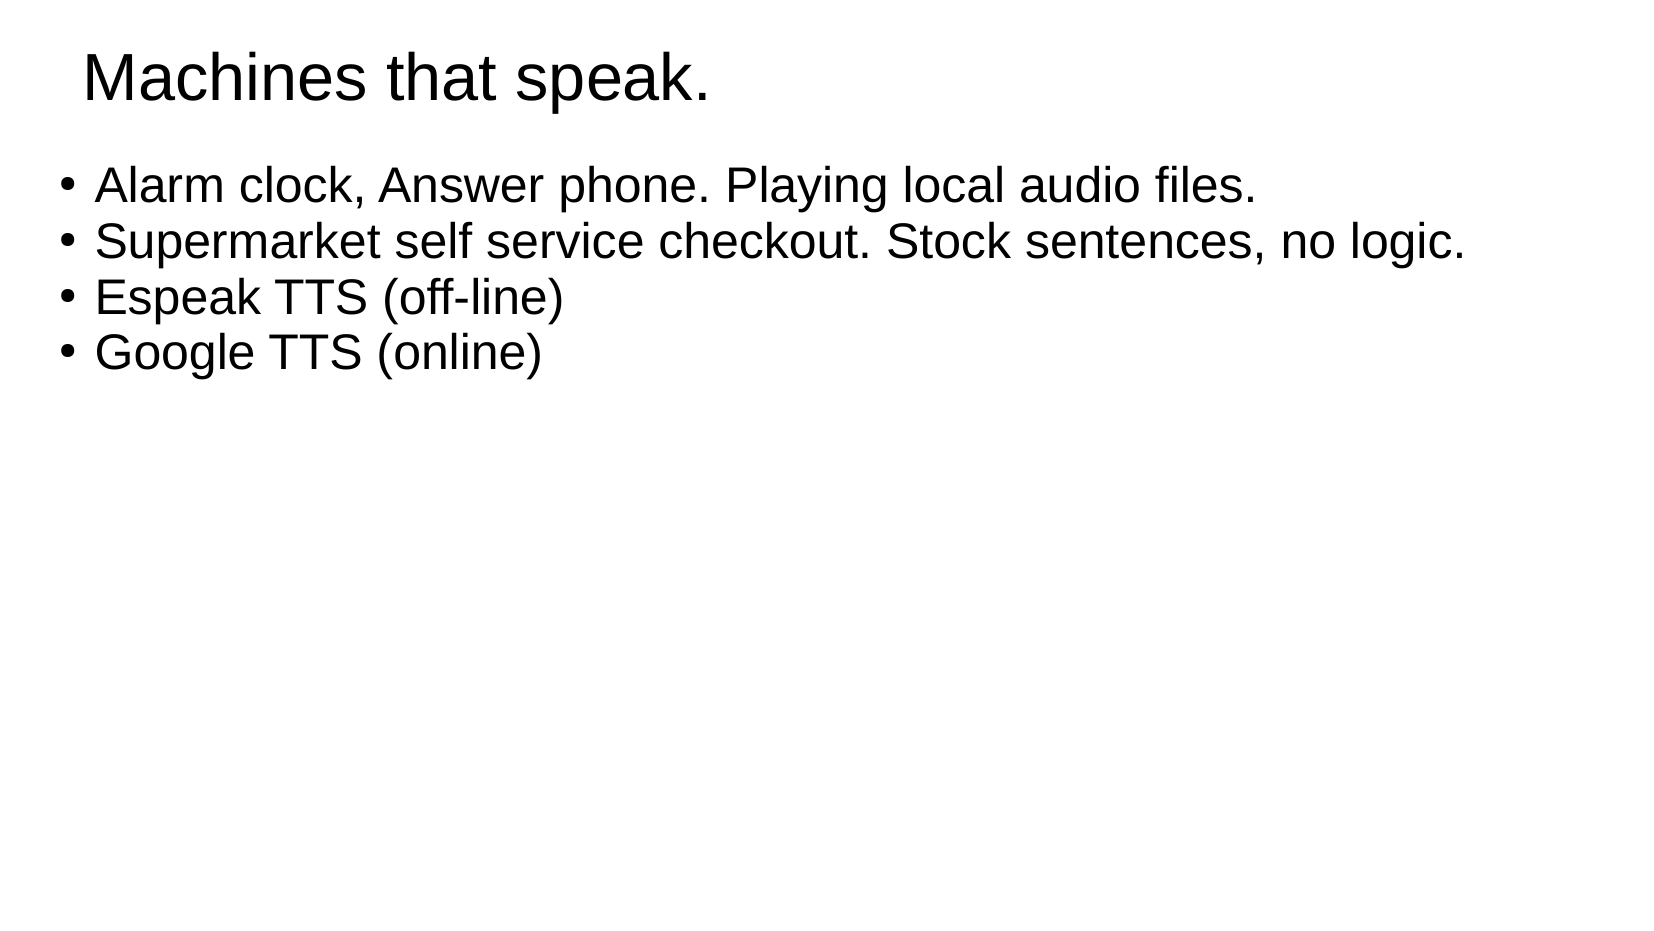

# Machines that speak.
Alarm clock, Answer phone. Playing local audio files.
Supermarket self service checkout. Stock sentences, no logic.
Espeak TTS (off-line)
Google TTS (online)